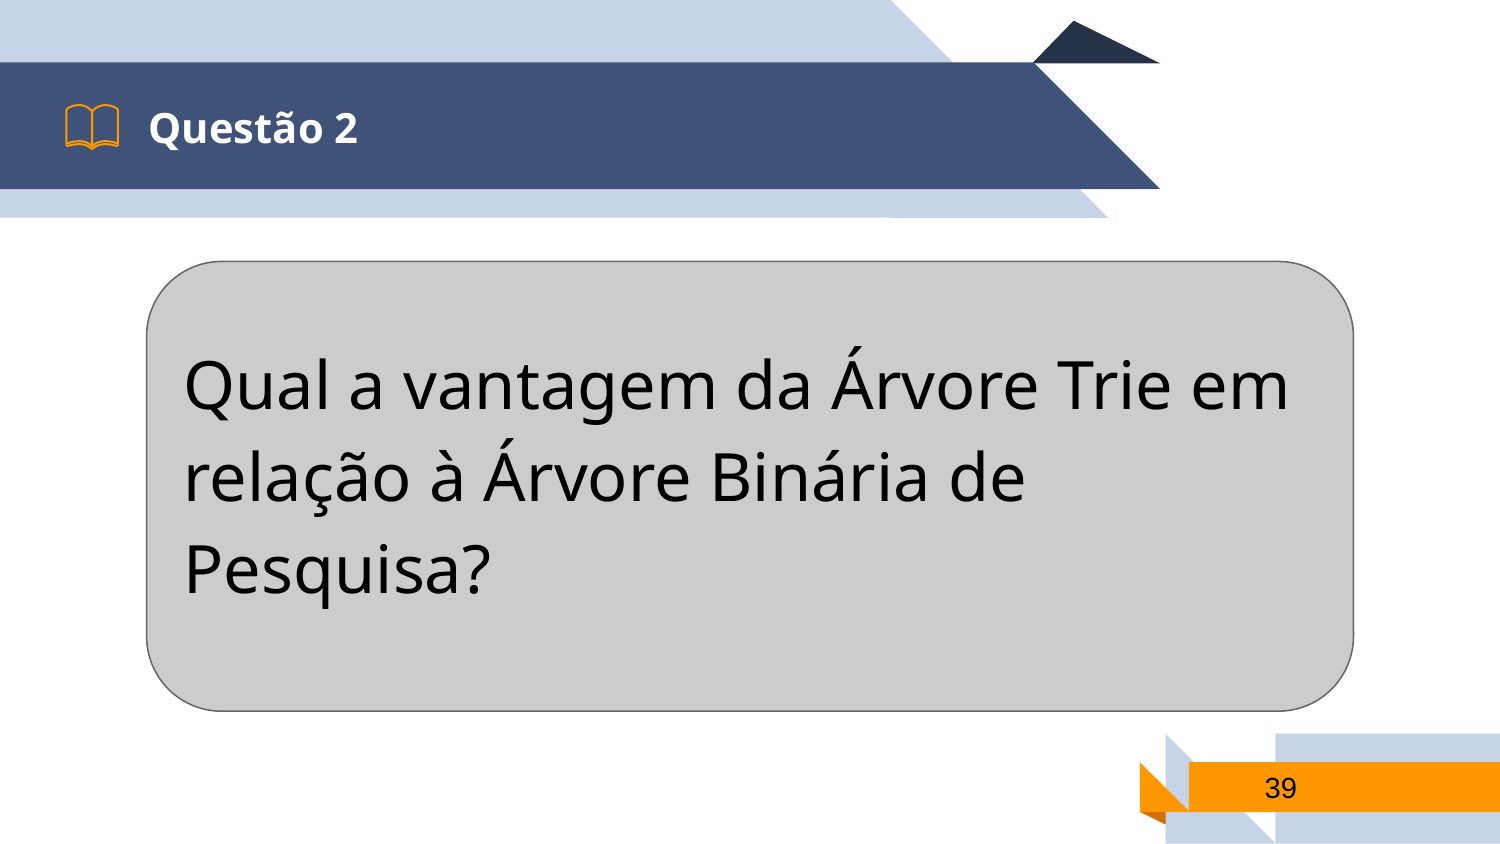

# Questão 2
Qual a vantagem da Árvore Trie em relação à Árvore Binária de Pesquisa?